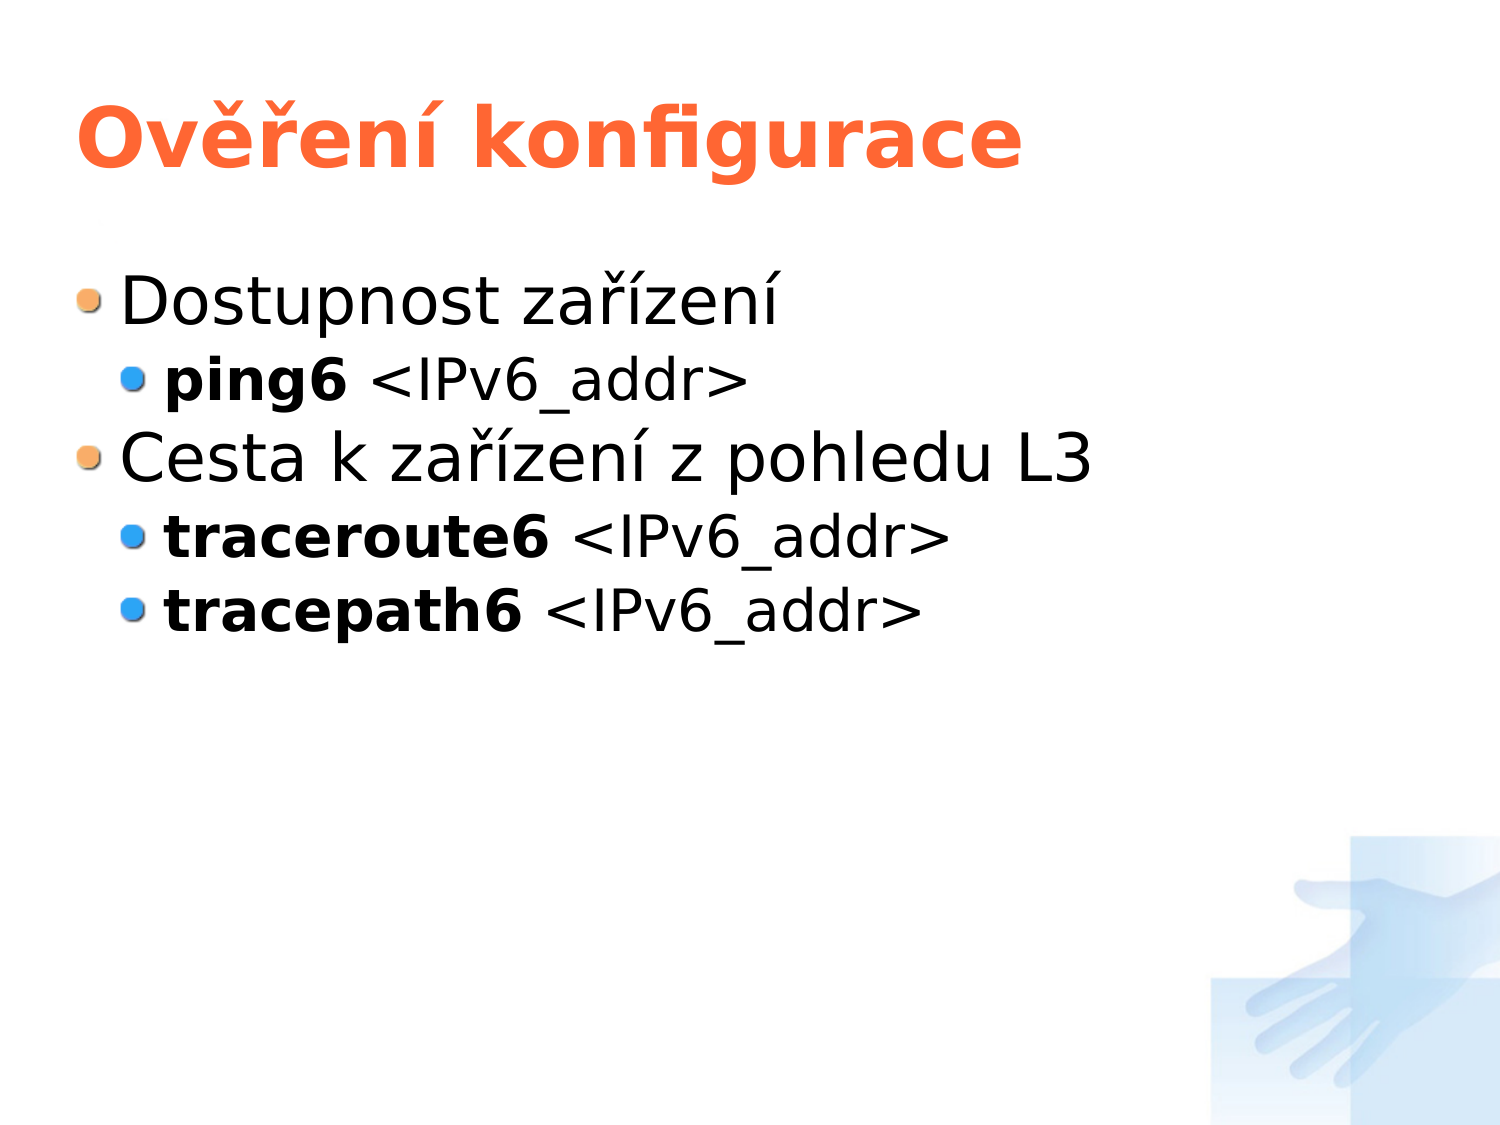

# Ověření konfigurace
Dostupnost zařízení
ping6 <IPv6_addr>
Cesta k zařízení z pohledu L3
traceroute6 <IPv6_addr>
tracepath6 <IPv6_addr>